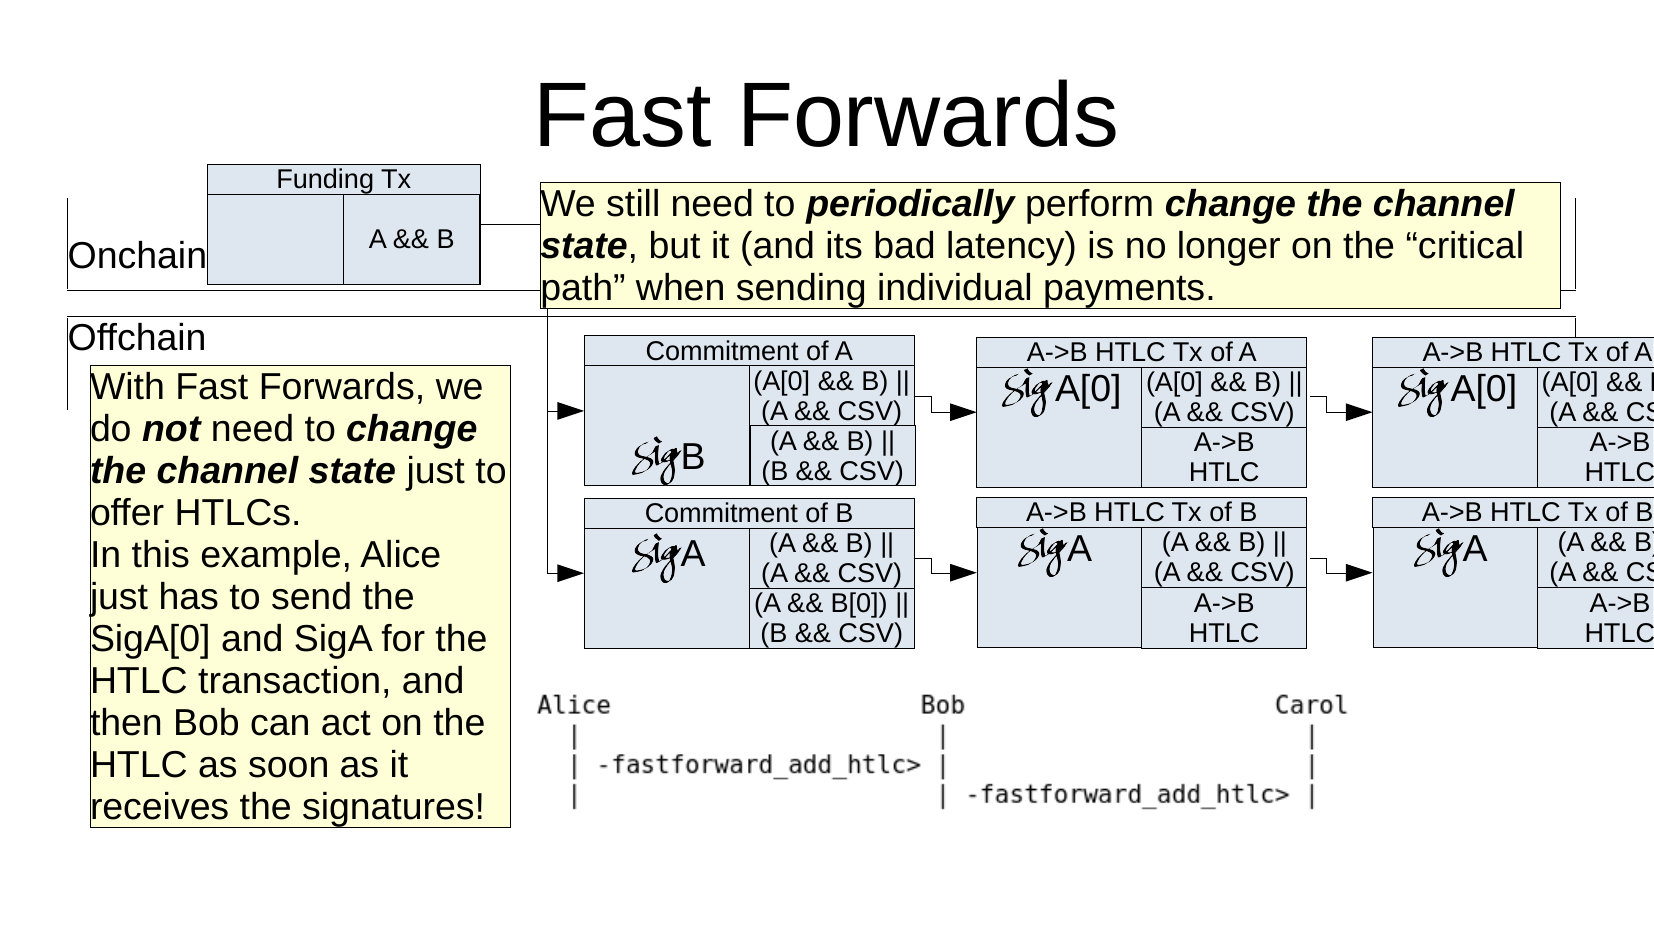

# Fast Forwards
Funding Tx
A && B
Alice can then offer additional HTLCs to Bob by just chaining the HTLC transactions.
Alice and Bob only really need to change the channel state in order to “collapse” a long chain of HTLC txes into a single commitment transaction (“transaction cut-through” by gmax).
We still need to periodically perform change the channel state, but it (and its bad latency) is no longer on the “critical path” when sending individual payments.
Onchain
Offchain
Commitment of A
A->B HTLC Tx of A
A[0]
(A[0] && B) ||
(A && CSV)
A->B
HTLC
A->B HTLC Tx of B
A
(A && B) ||
(A && CSV)
A->B
HTLC
A->B HTLC Tx of A
A[0]
(A[0] && B) ||
(A && CSV)
A->B
HTLC
A->B HTLC Tx of B
A
(A && B) ||
(A && CSV)
A->B
HTLC
With Fast Forwards, we do not need to change the channel state just to offer HTLCs.
In this example, Alice just has to send the SigA[0] and SigA for the HTLC transaction, and then Bob can act on the HTLC as soon as it receives the signatures!
(A[0] && B) ||
(A && CSV)
B
(A && B) ||
(B && CSV)
B
A
Commitment of B
A
(A && B) ||
(A && CSV)
(A && B[0]) || (B && CSV)